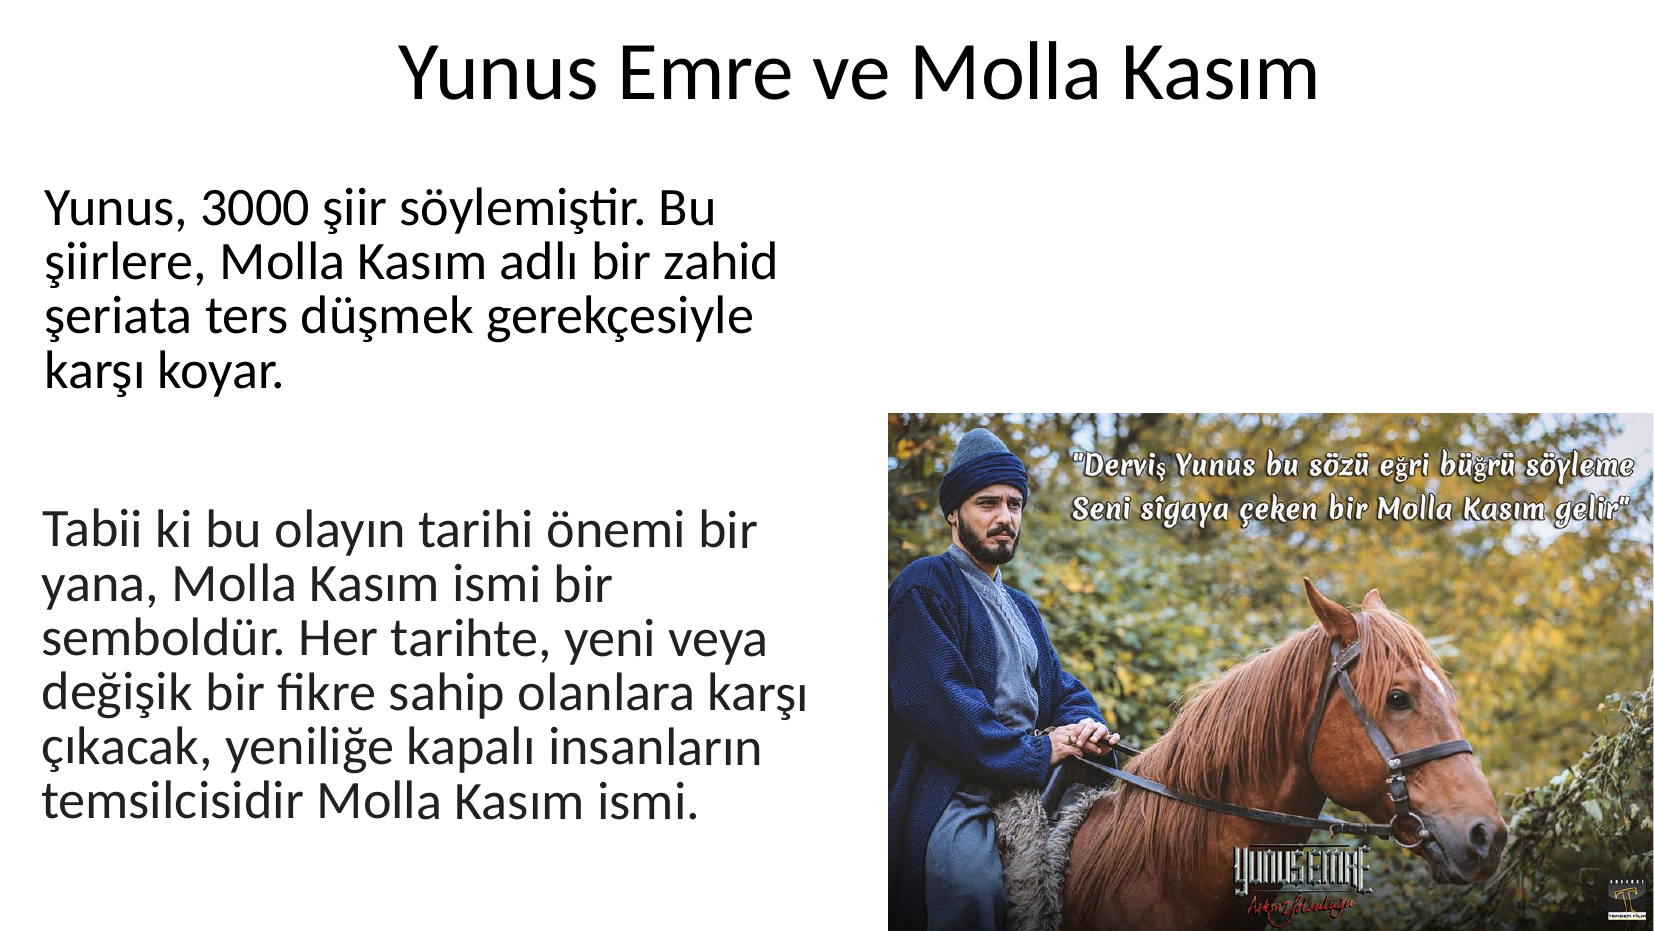

Yunus Emre ve Molla Kasım
Yunus, 3000 şiir söylemiştir. Bu şiirlere, Molla Kasım adlı bir zahid şeriata ters düşmek gerekçesiyle karşı koyar.
Tabii ki bu olayın tarihi önemi bir yana, Molla Kasım ismi bir semboldür. Her tarihte, yeni veya değişik bir fikre sahip olanlara karşı çıkacak, yeniliğe kapalı insanların temsilcisidir Molla Kasım ismi.